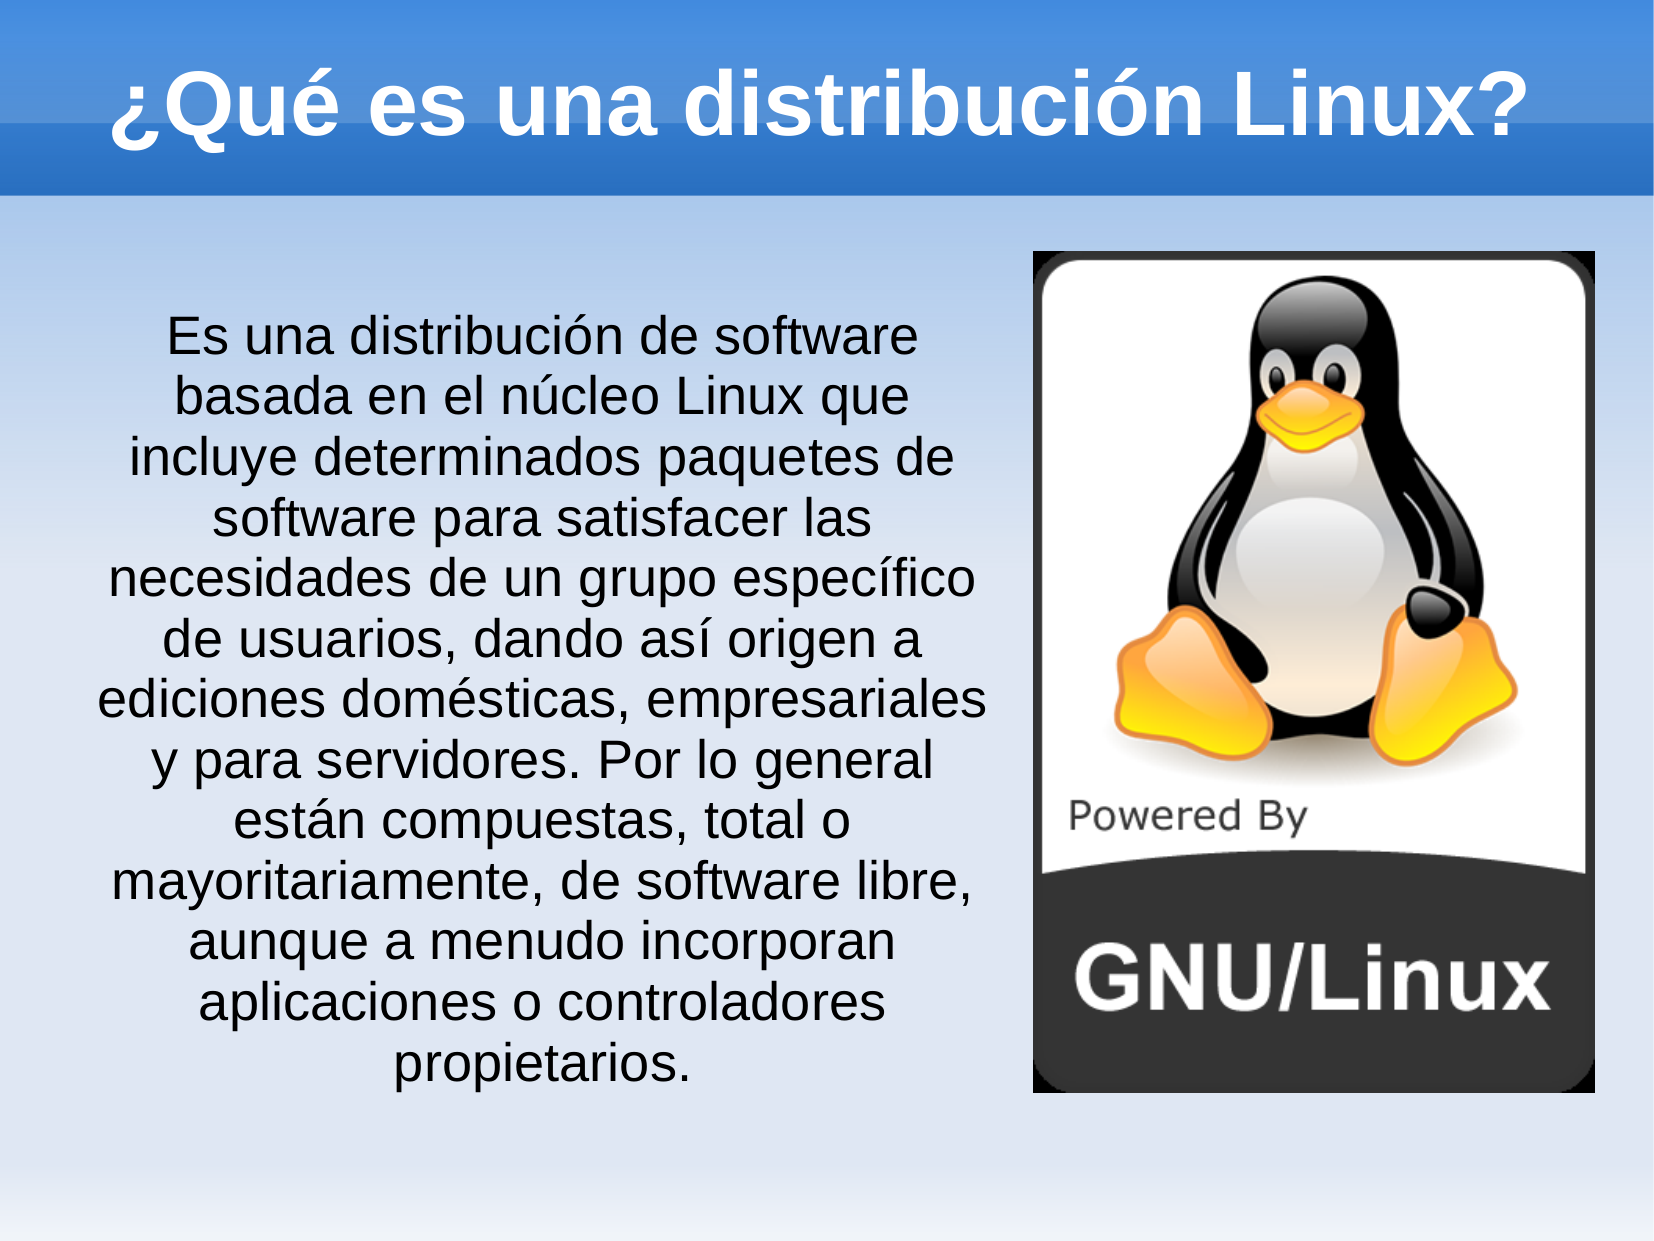

¿Qué es una distribución Linux?
# Es una distribución de software basada en el núcleo Linux que incluye determinados paquetes de software para satisfacer las necesidades de un grupo específico de usuarios, dando así origen a ediciones domésticas, empresariales y para servidores. Por lo general están compuestas, total o mayoritariamente, de software libre, aunque a menudo incorporan aplicaciones o controladores propietarios.